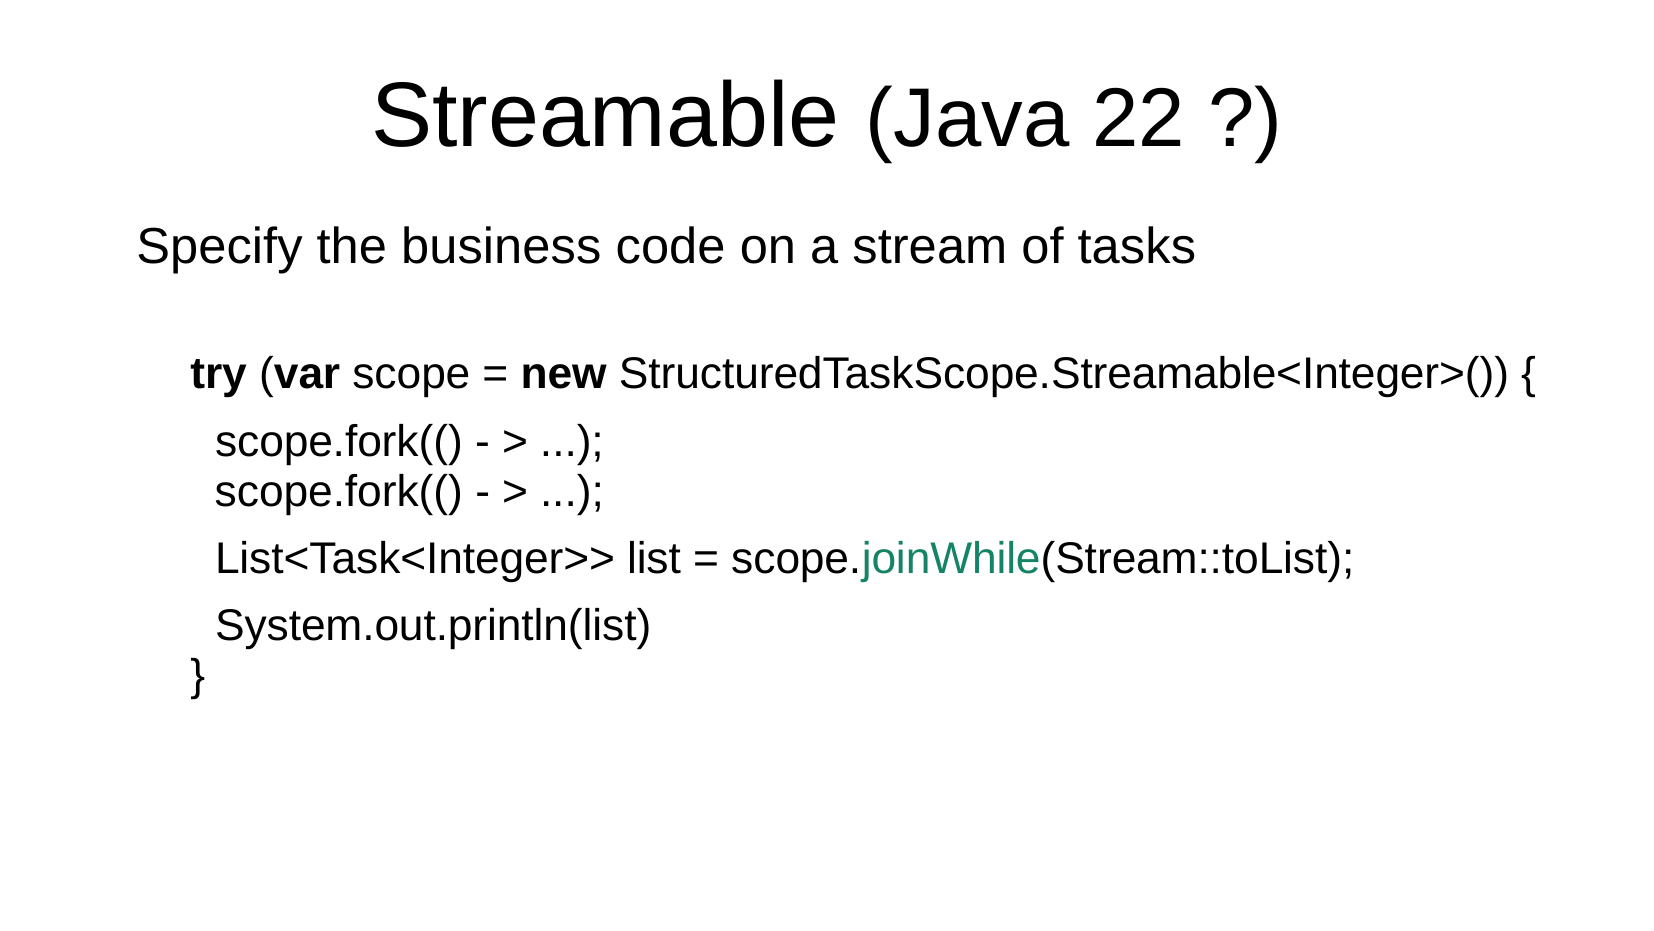

# Streamable (Java 22 ?)
Specify the business code on a stream of tasks
try (var scope = new StructuredTaskScope.Streamable<Integer>()) {
 scope.fork(() - > ...);
 scope.fork(() - > ...);
 List<Task<Integer>> list = scope.joinWhile(Stream::toList);
 System.out.println(list)
}